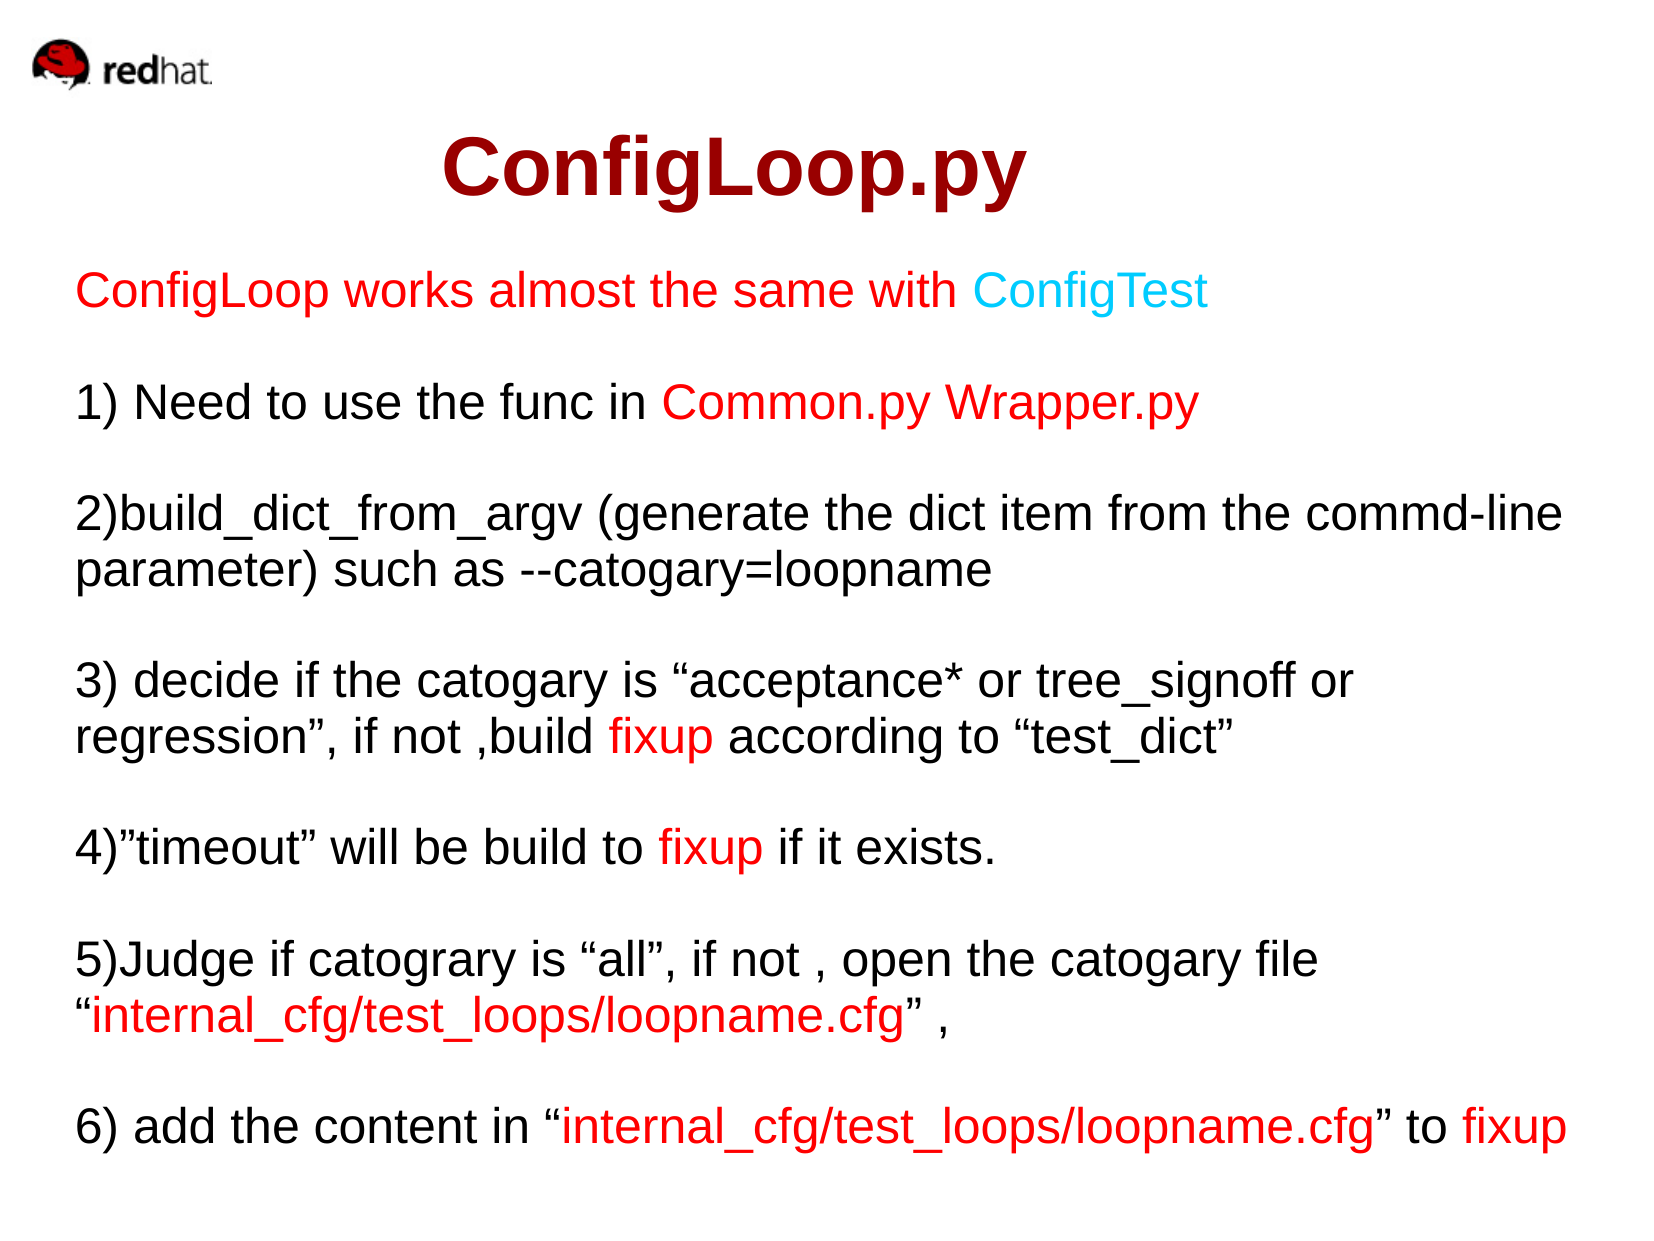

ConfigLoop.py
ConfigLoop works almost the same with ConfigTest
1) Need to use the func in Common.py Wrapper.py
2)build_dict_from_argv (generate the dict item from the commd-line parameter) such as --catogary=loopname
3) decide if the catogary is “acceptance* or tree_signoff or regression”, if not ,build fixup according to “test_dict”
4)”timeout” will be build to fixup if it exists.
5)Judge if catograry is “all”, if not , open the catogary file “internal_cfg/test_loops/loopname.cfg” ,
6) add the content in “internal_cfg/test_loops/loopname.cfg” to fixup